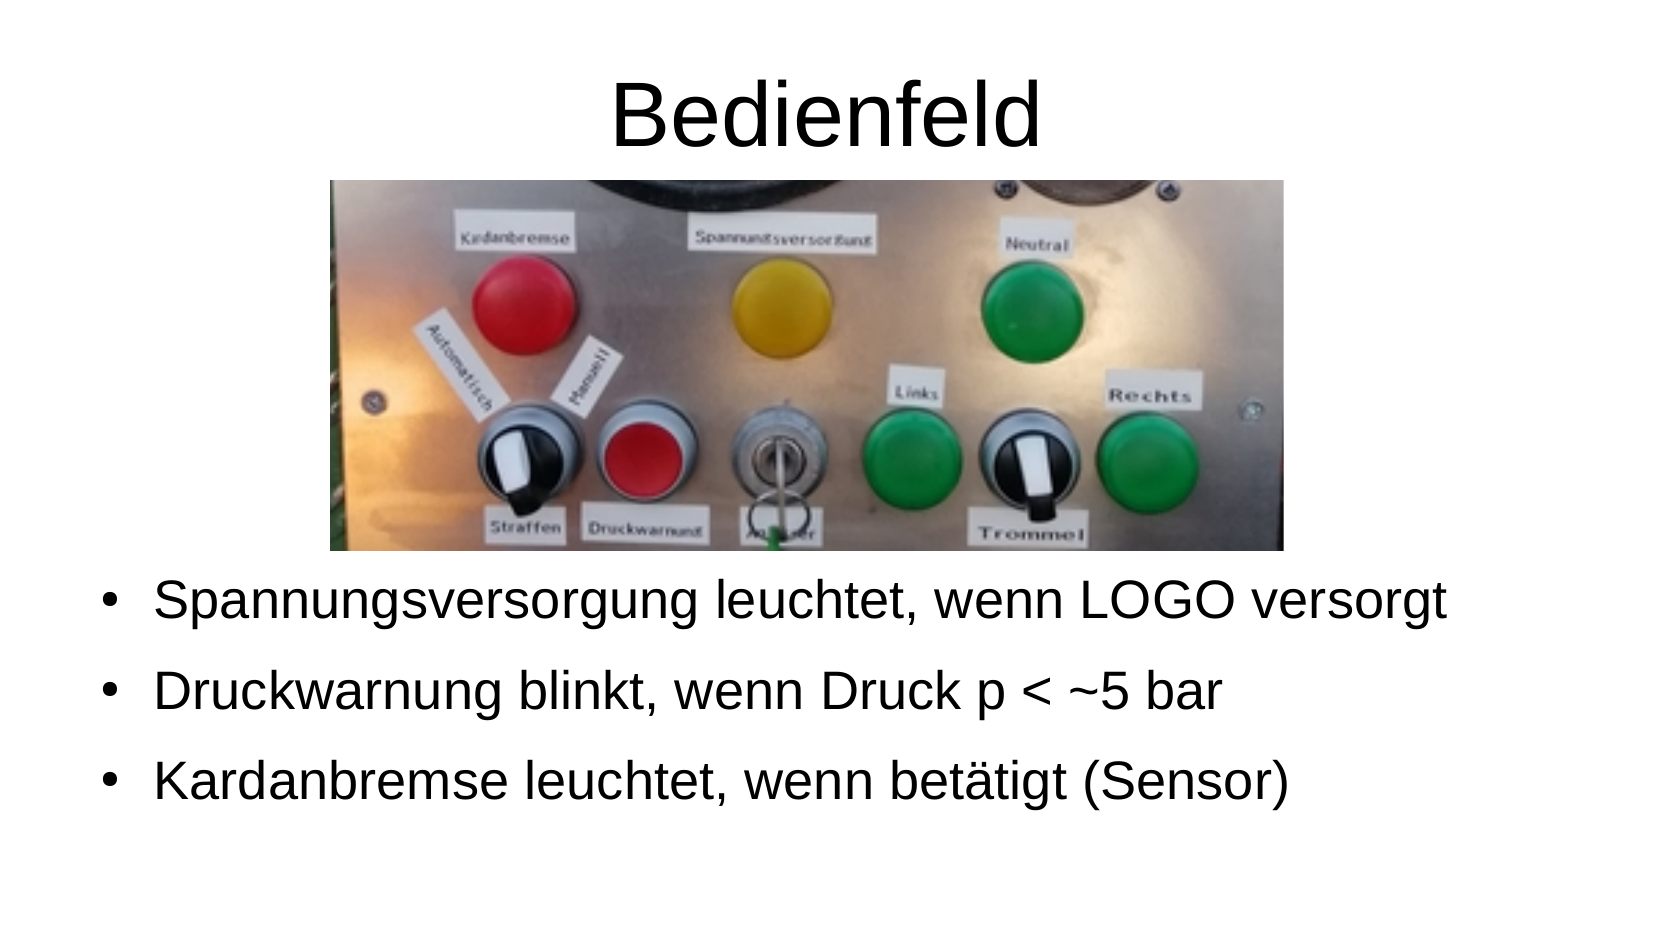

# Bedienfeld
Spannungsversorgung leuchtet, wenn LOGO versorgt
Druckwarnung blinkt, wenn Druck p < ~5 bar
Kardanbremse leuchtet, wenn betätigt (Sensor)